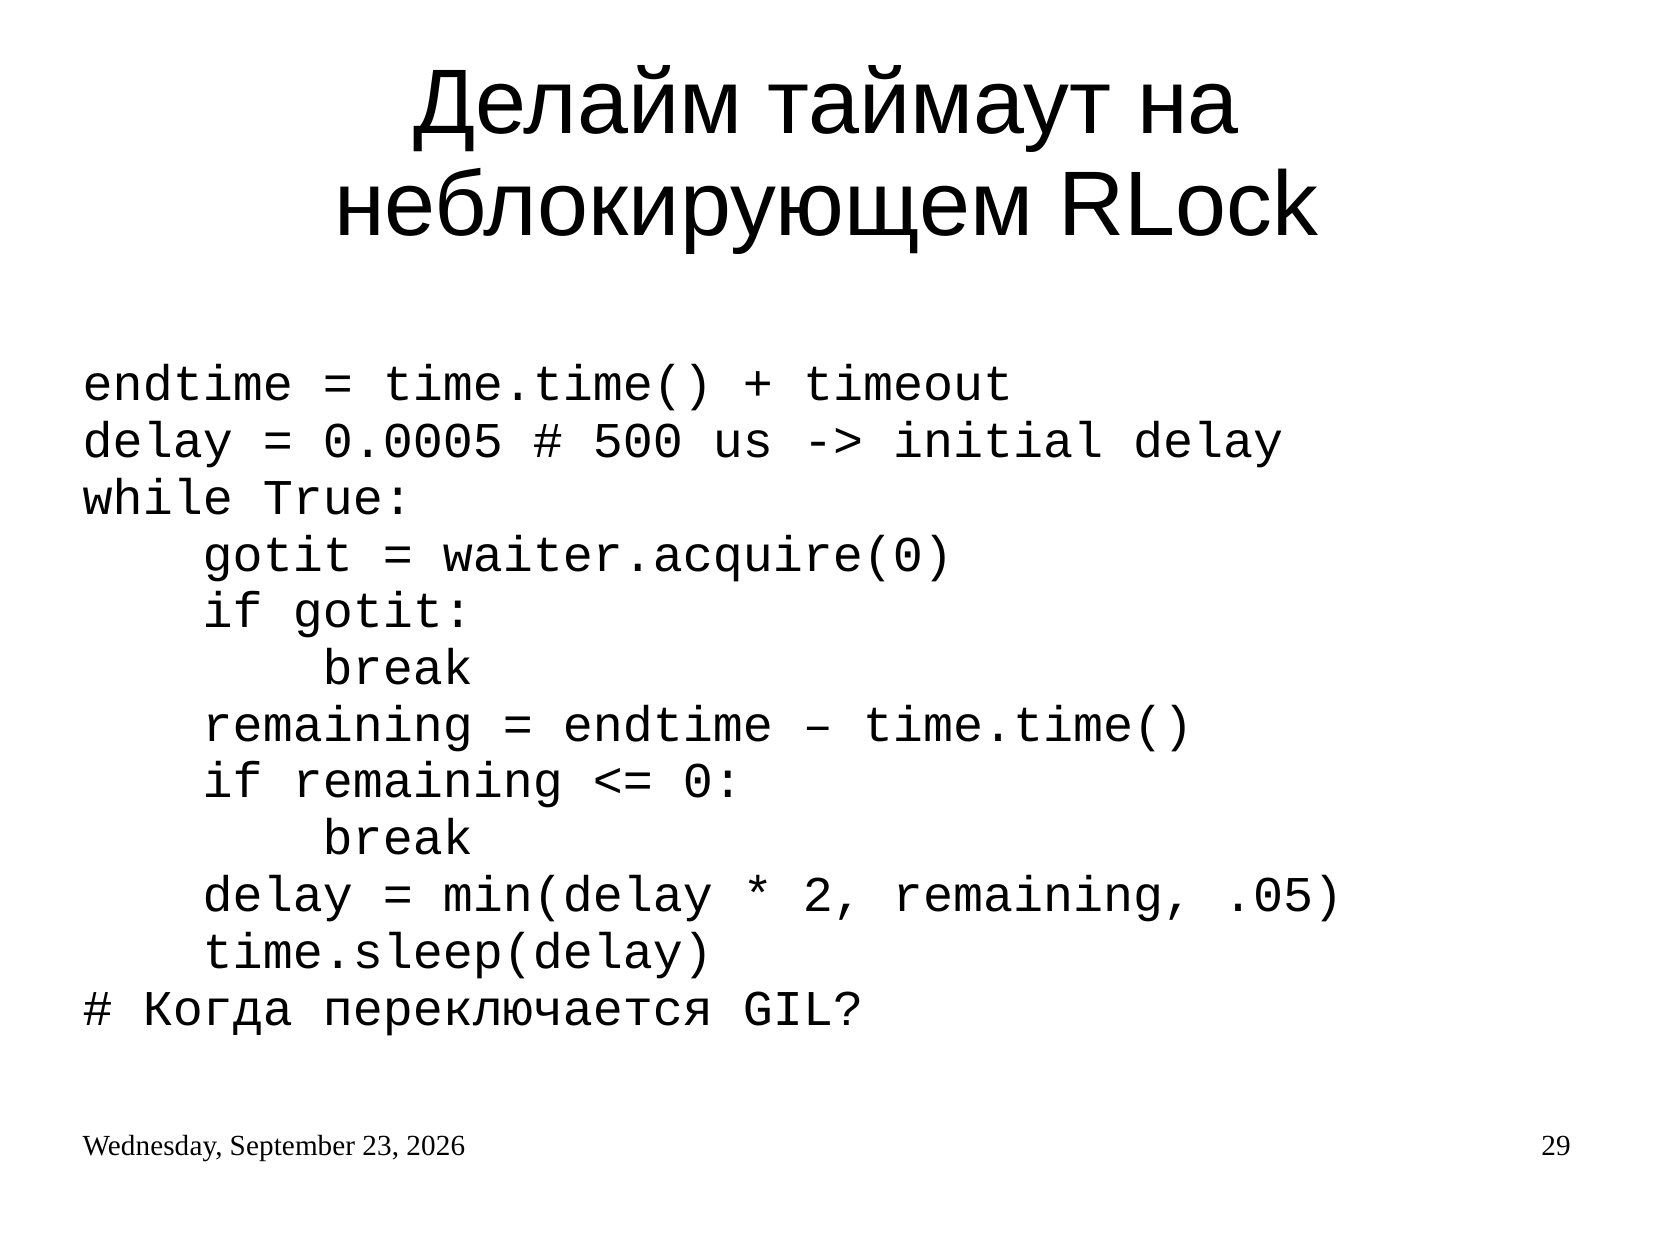

# Делайм таймаут на неблокирующем RLock
endtime = time.time() + timeout
delay = 0.0005 # 500 us -> initial delay
while True:
 gotit = waiter.acquire(0)
 if gotit:
 break
 remaining = endtime – time.time()
 if remaining <= 0:
 break
 delay = min(delay * 2, remaining, .05)
 time.sleep(delay)
# Когда переключается GIL?
29